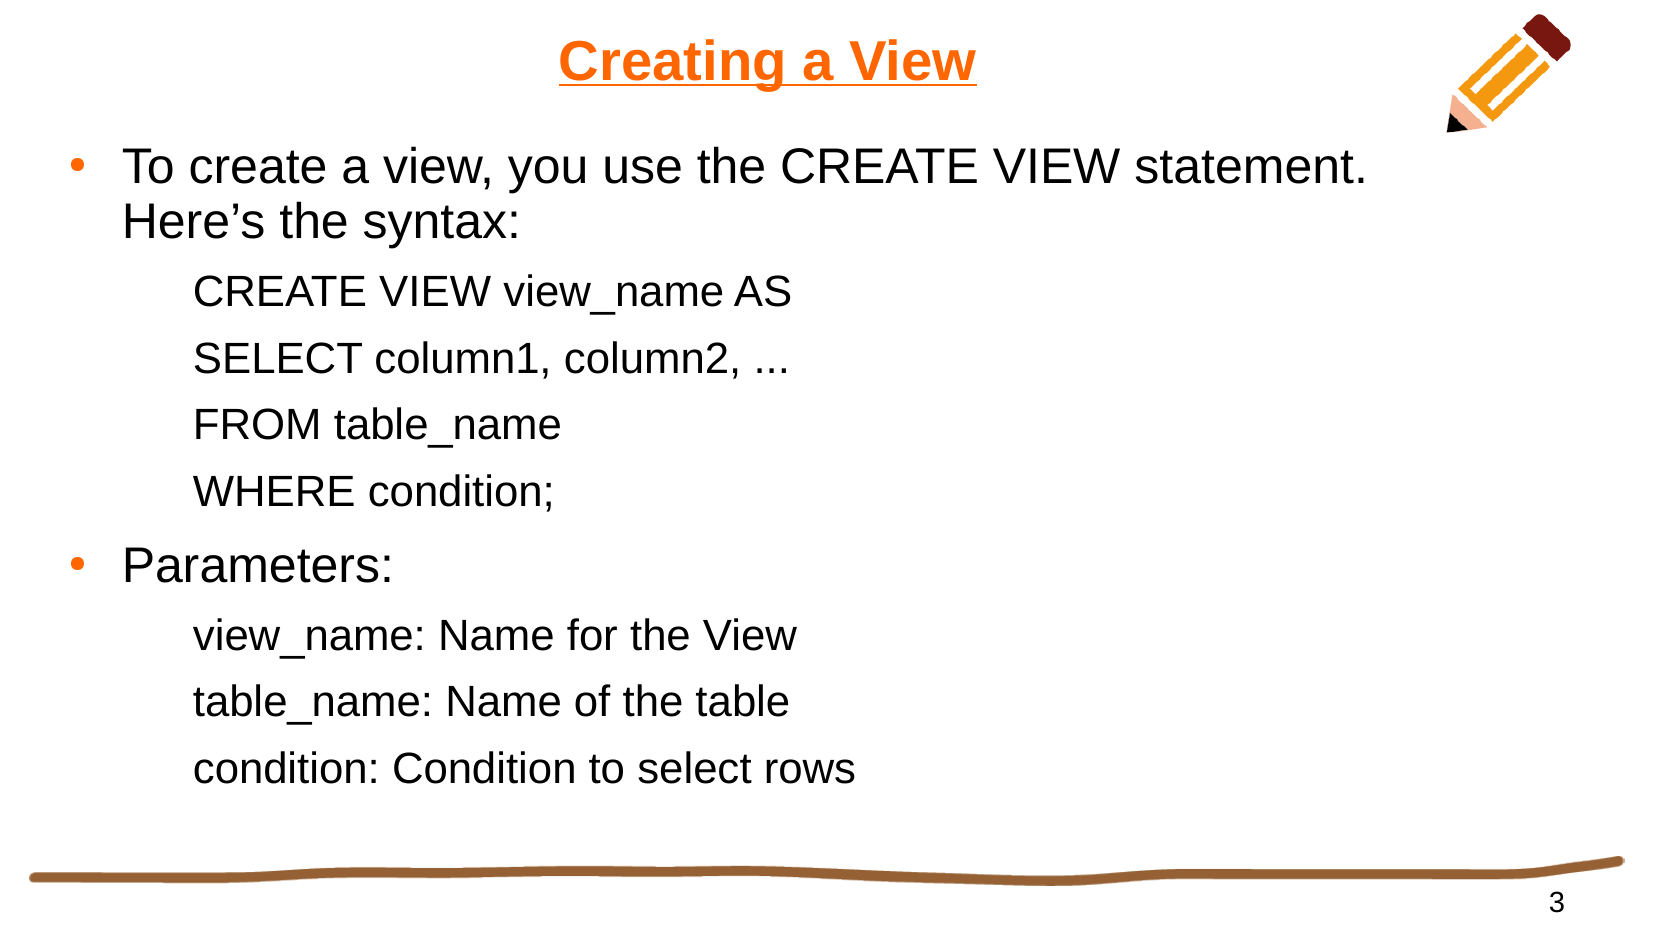

# Creating a View
To create a view, you use the CREATE VIEW statement. Here’s the syntax:
CREATE VIEW view_name AS
SELECT column1, column2, ...
FROM table_name
WHERE condition;
Parameters:
view_name: Name for the View
table_name: Name of the table
condition: Condition to select rows
3